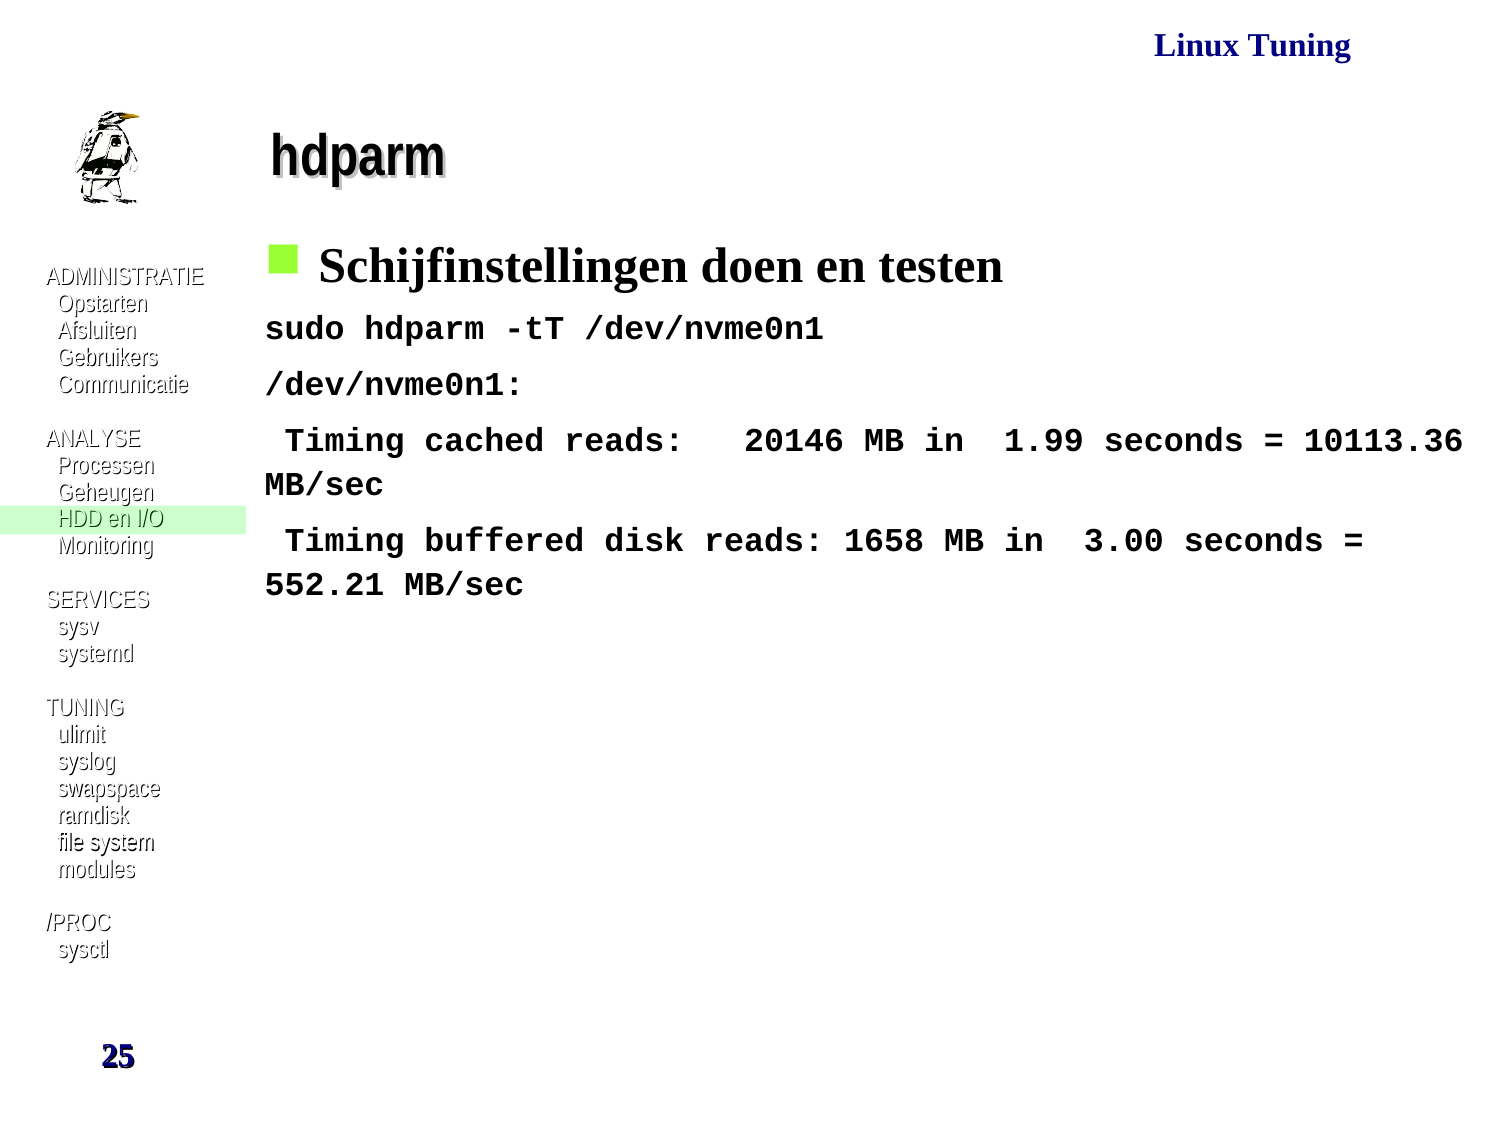

# hdparm
Schijfinstellingen doen en testen
sudo hdparm -tT /dev/nvme0n1
/dev/nvme0n1:
 Timing cached reads: 20146 MB in 1.99 seconds = 10113.36 MB/sec
 Timing buffered disk reads: 1658 MB in 3.00 seconds = 552.21 MB/sec